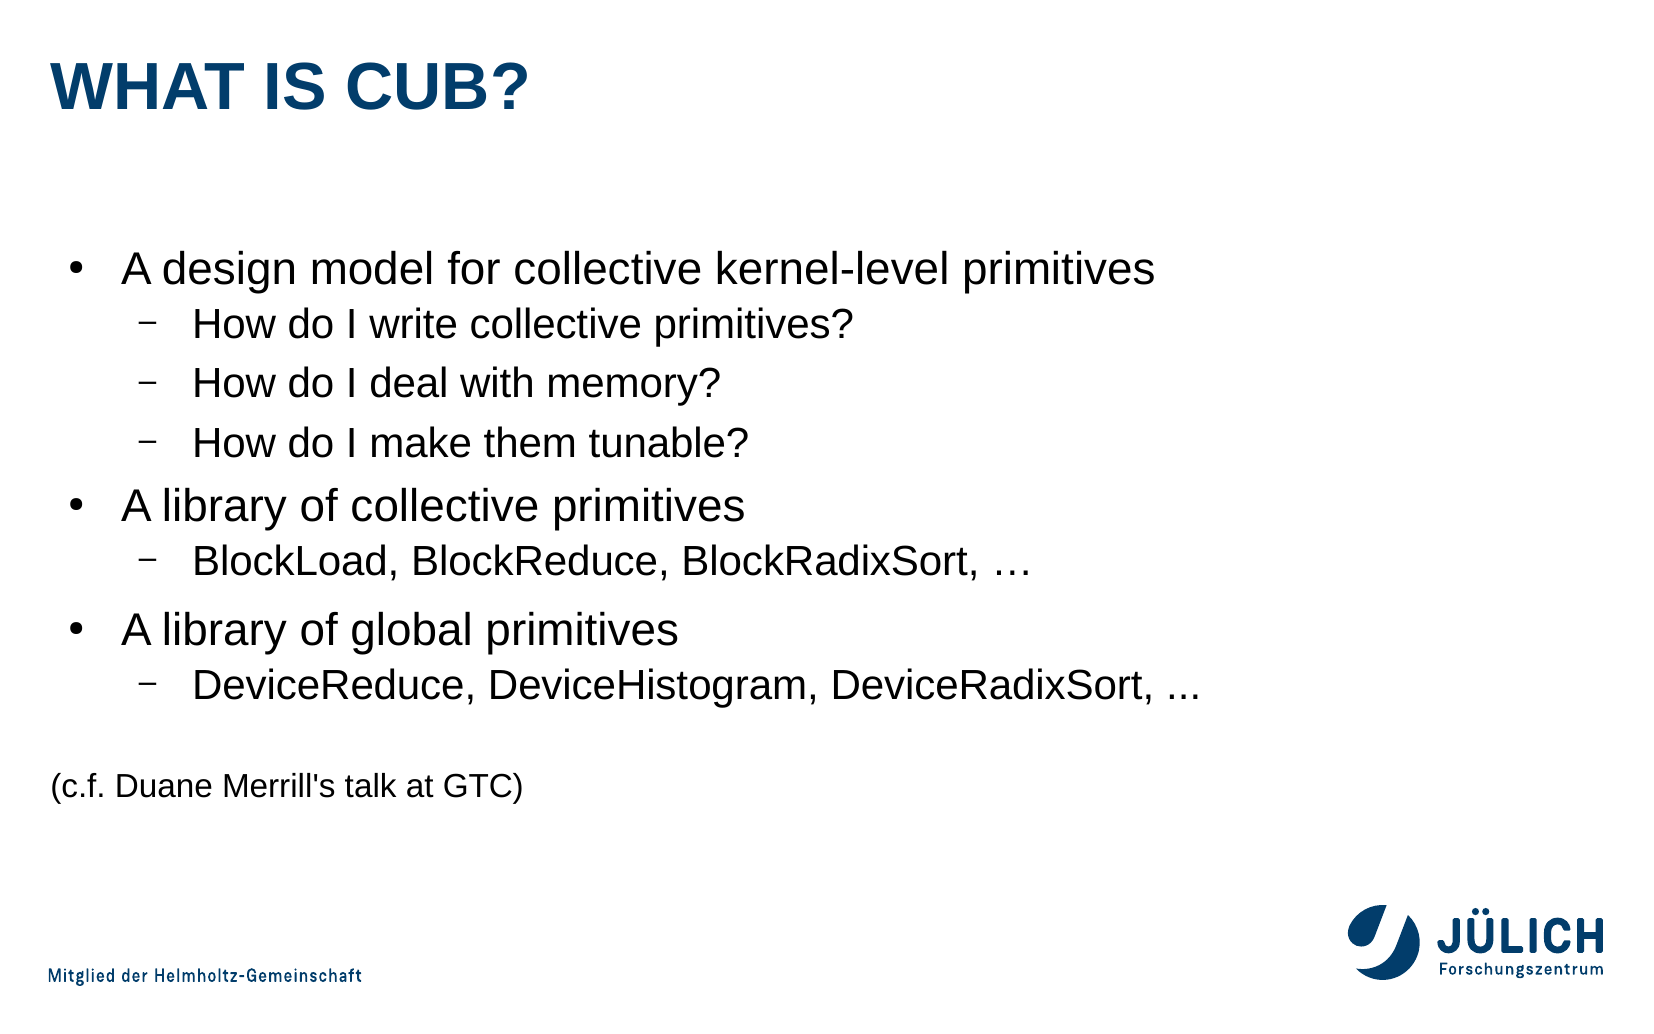

# What is CUB?
A design model for collective kernel-level primitives
How do I write collective primitives?
How do I deal with memory?
How do I make them tunable?
A library of collective primitives
BlockLoad, BlockReduce, BlockRadixSort, …
A library of global primitives
DeviceReduce, DeviceHistogram, DeviceRadixSort, ...
(c.f. Duane Merrill's talk at GTC)